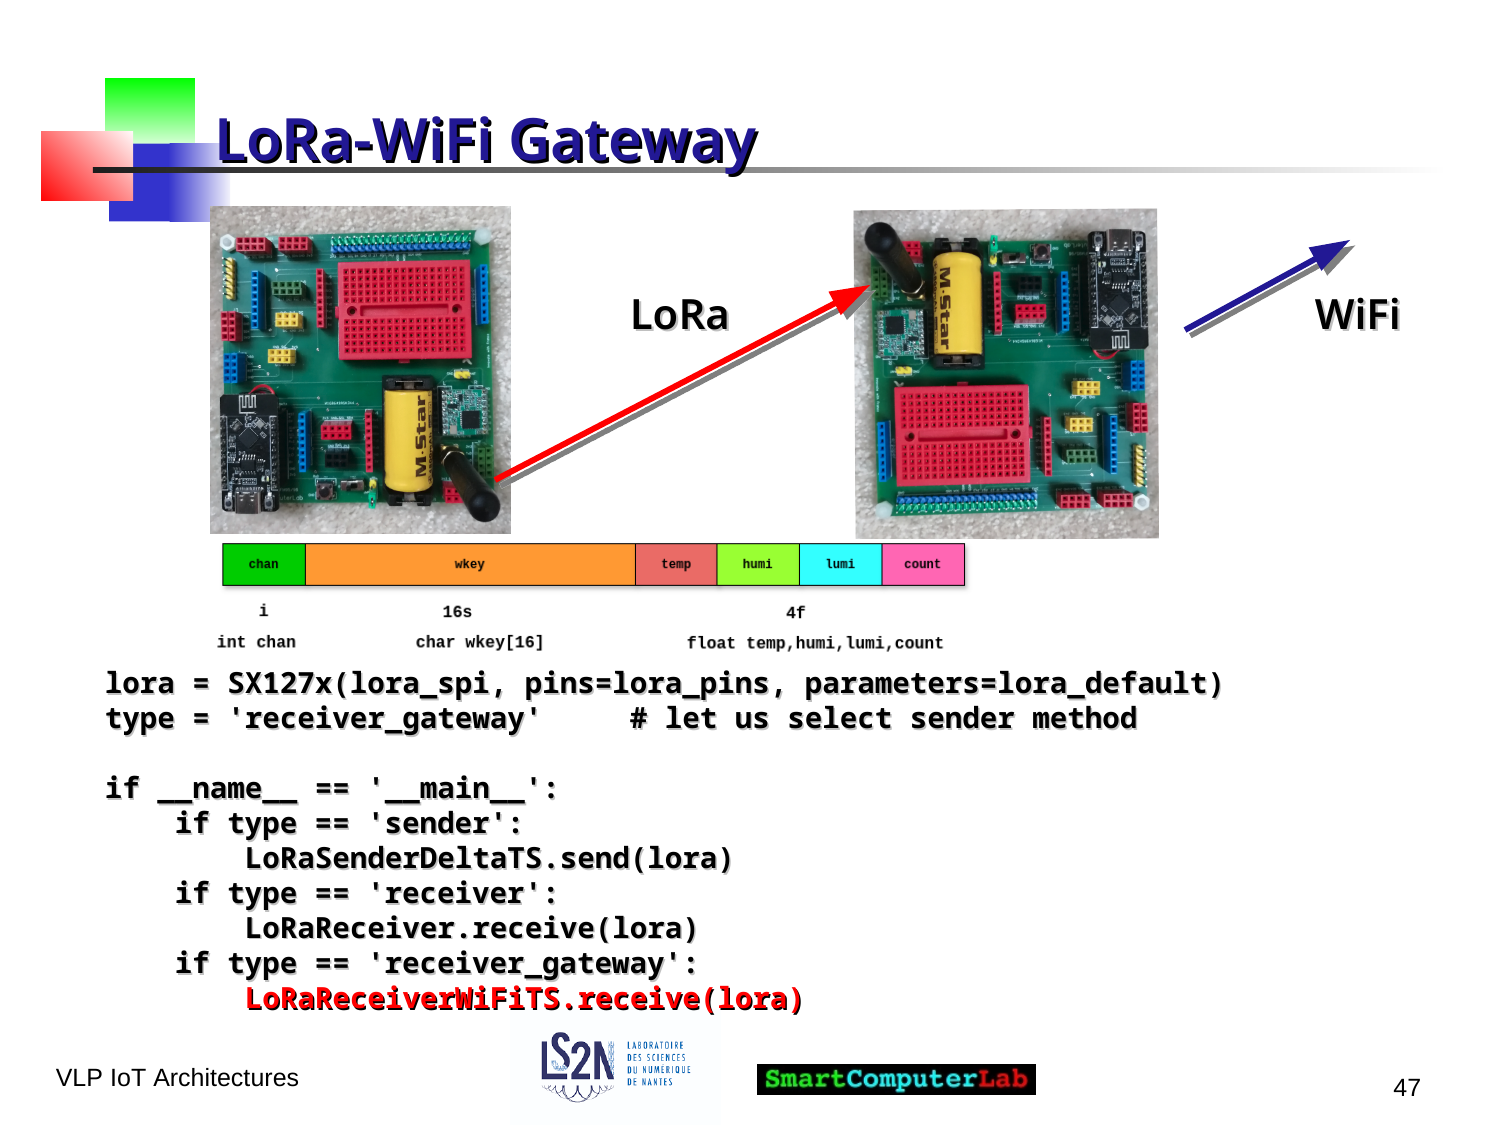

# LoRa-WiFi Gateway
WiFi
LoRa
lora = SX127x(lora_spi, pins=lora_pins, parameters=lora_default)
type = 'receiver_gateway' # let us select sender method
if __name__ == '__main__':
 if type == 'sender':
 LoRaSenderDeltaTS.send(lora)
 if type == 'receiver':
 LoRaReceiver.receive(lora)
 if type == 'receiver_gateway':
 LoRaReceiverWiFiTS.receive(lora)
47